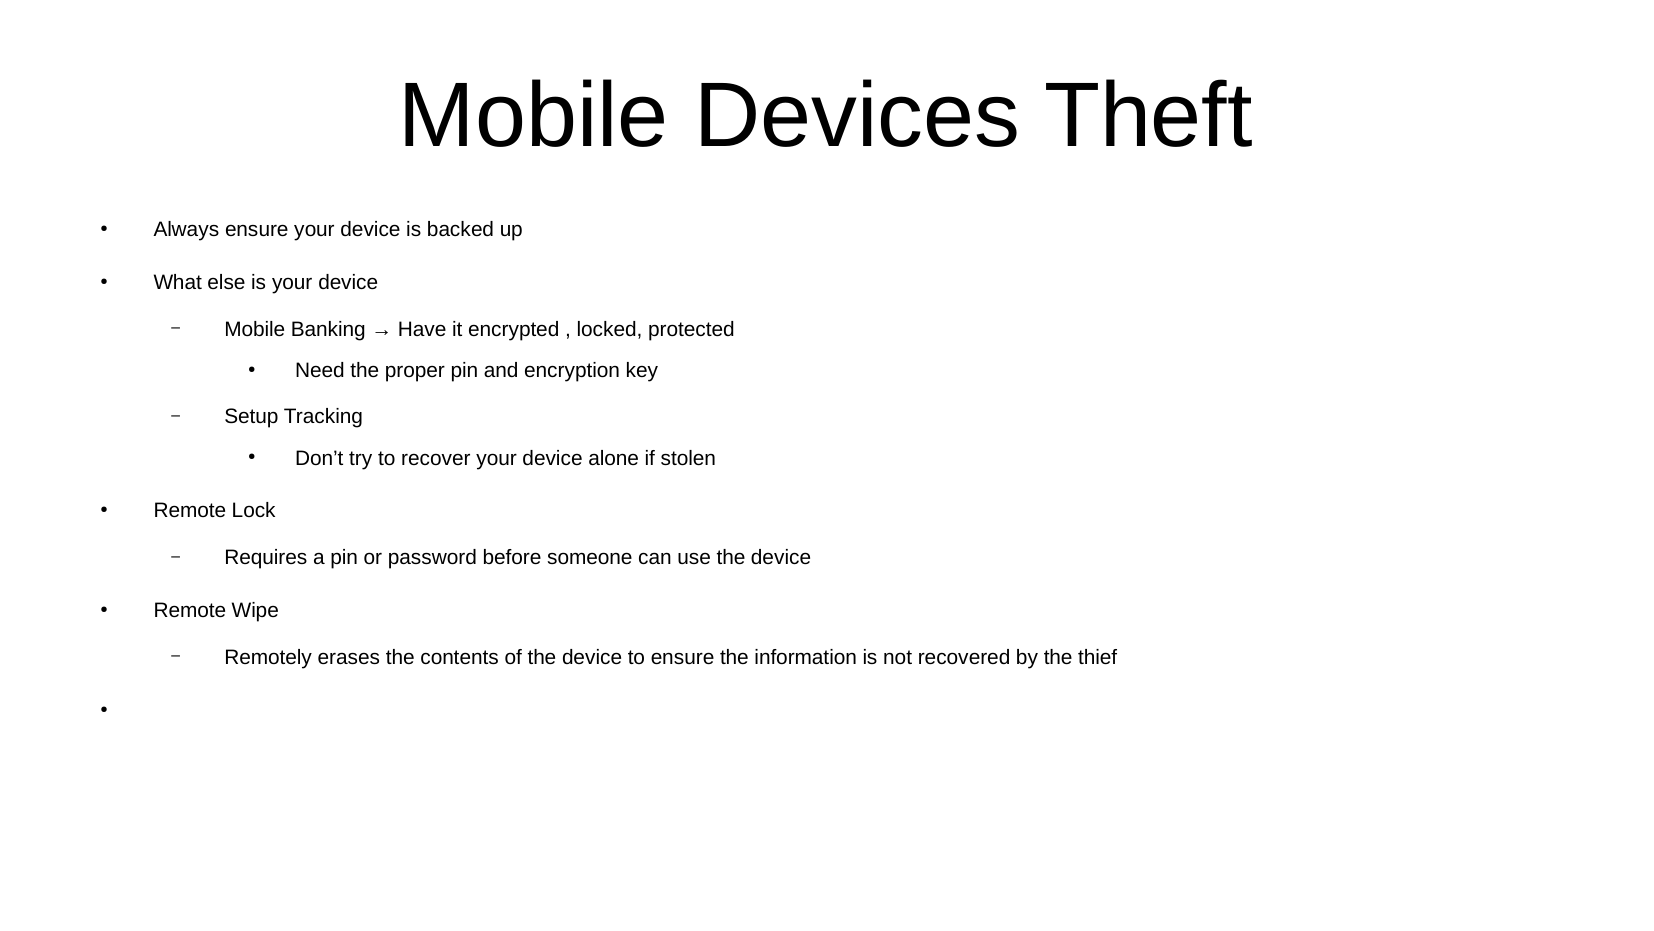

# Mobile Devices Theft
Always ensure your device is backed up
What else is your device
Mobile Banking → Have it encrypted , locked, protected
Need the proper pin and encryption key
Setup Tracking
Don’t try to recover your device alone if stolen
Remote Lock
Requires a pin or password before someone can use the device
Remote Wipe
Remotely erases the contents of the device to ensure the information is not recovered by the thief